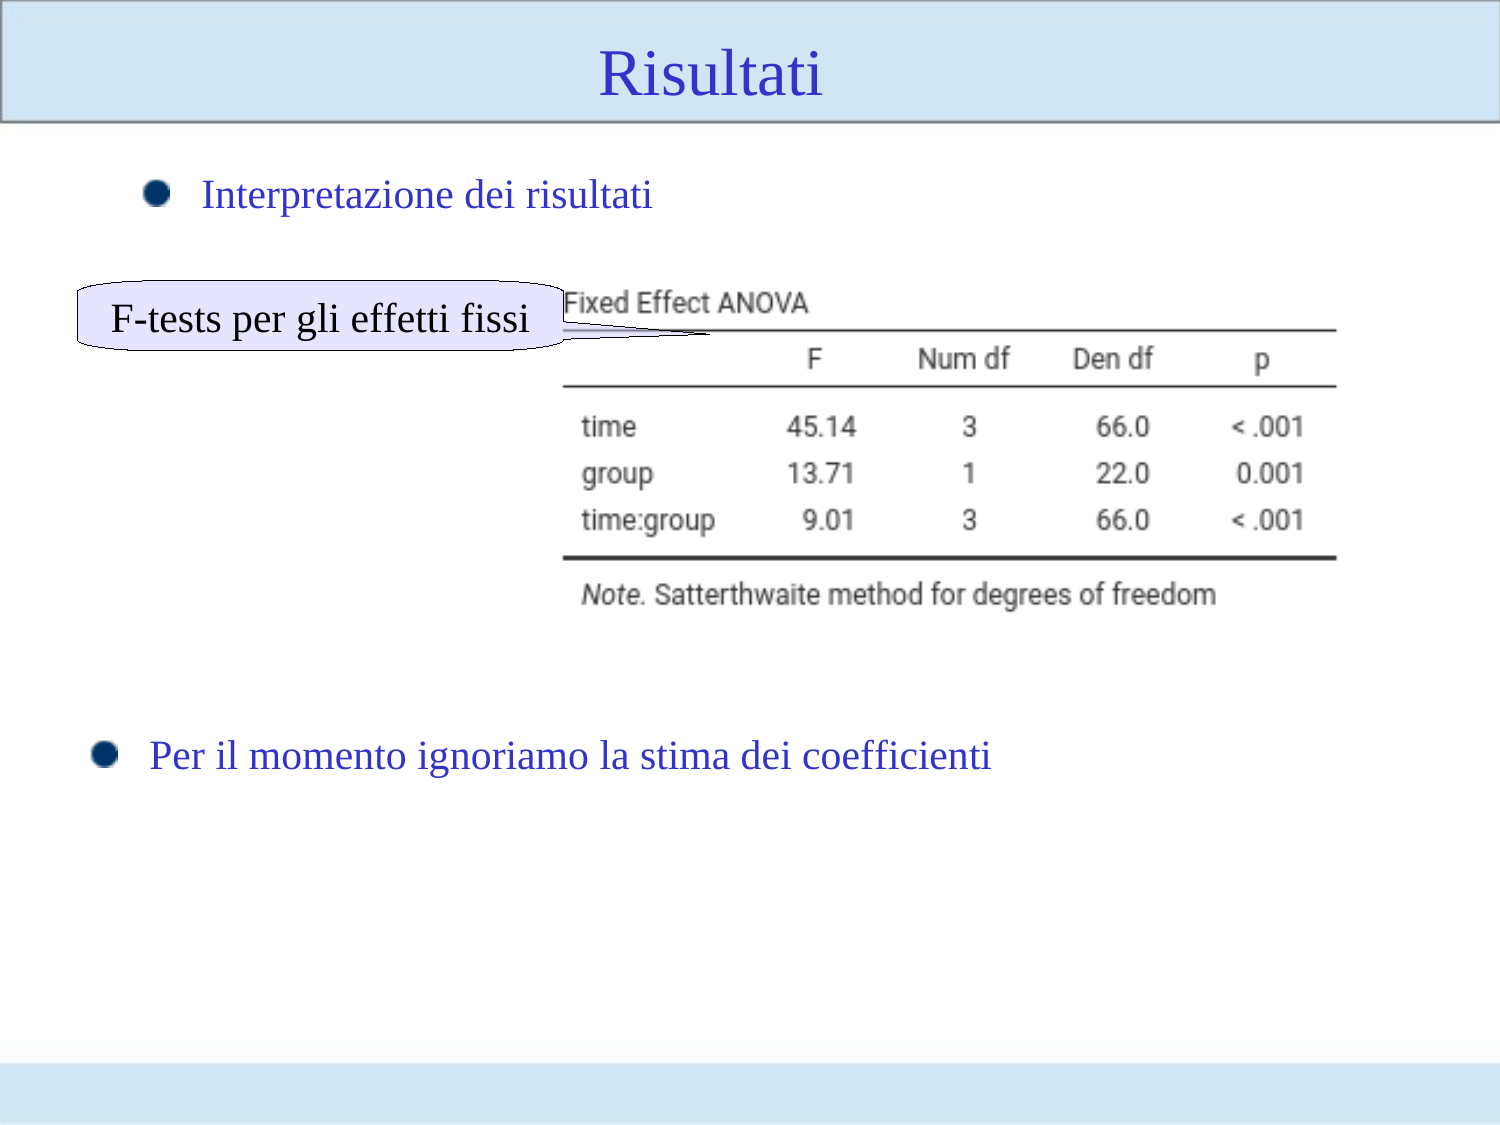

# Risultati
Interpretazione dei risultati
F-tests per gli effetti fissi
Per il momento ignoriamo la stima dei coefficienti